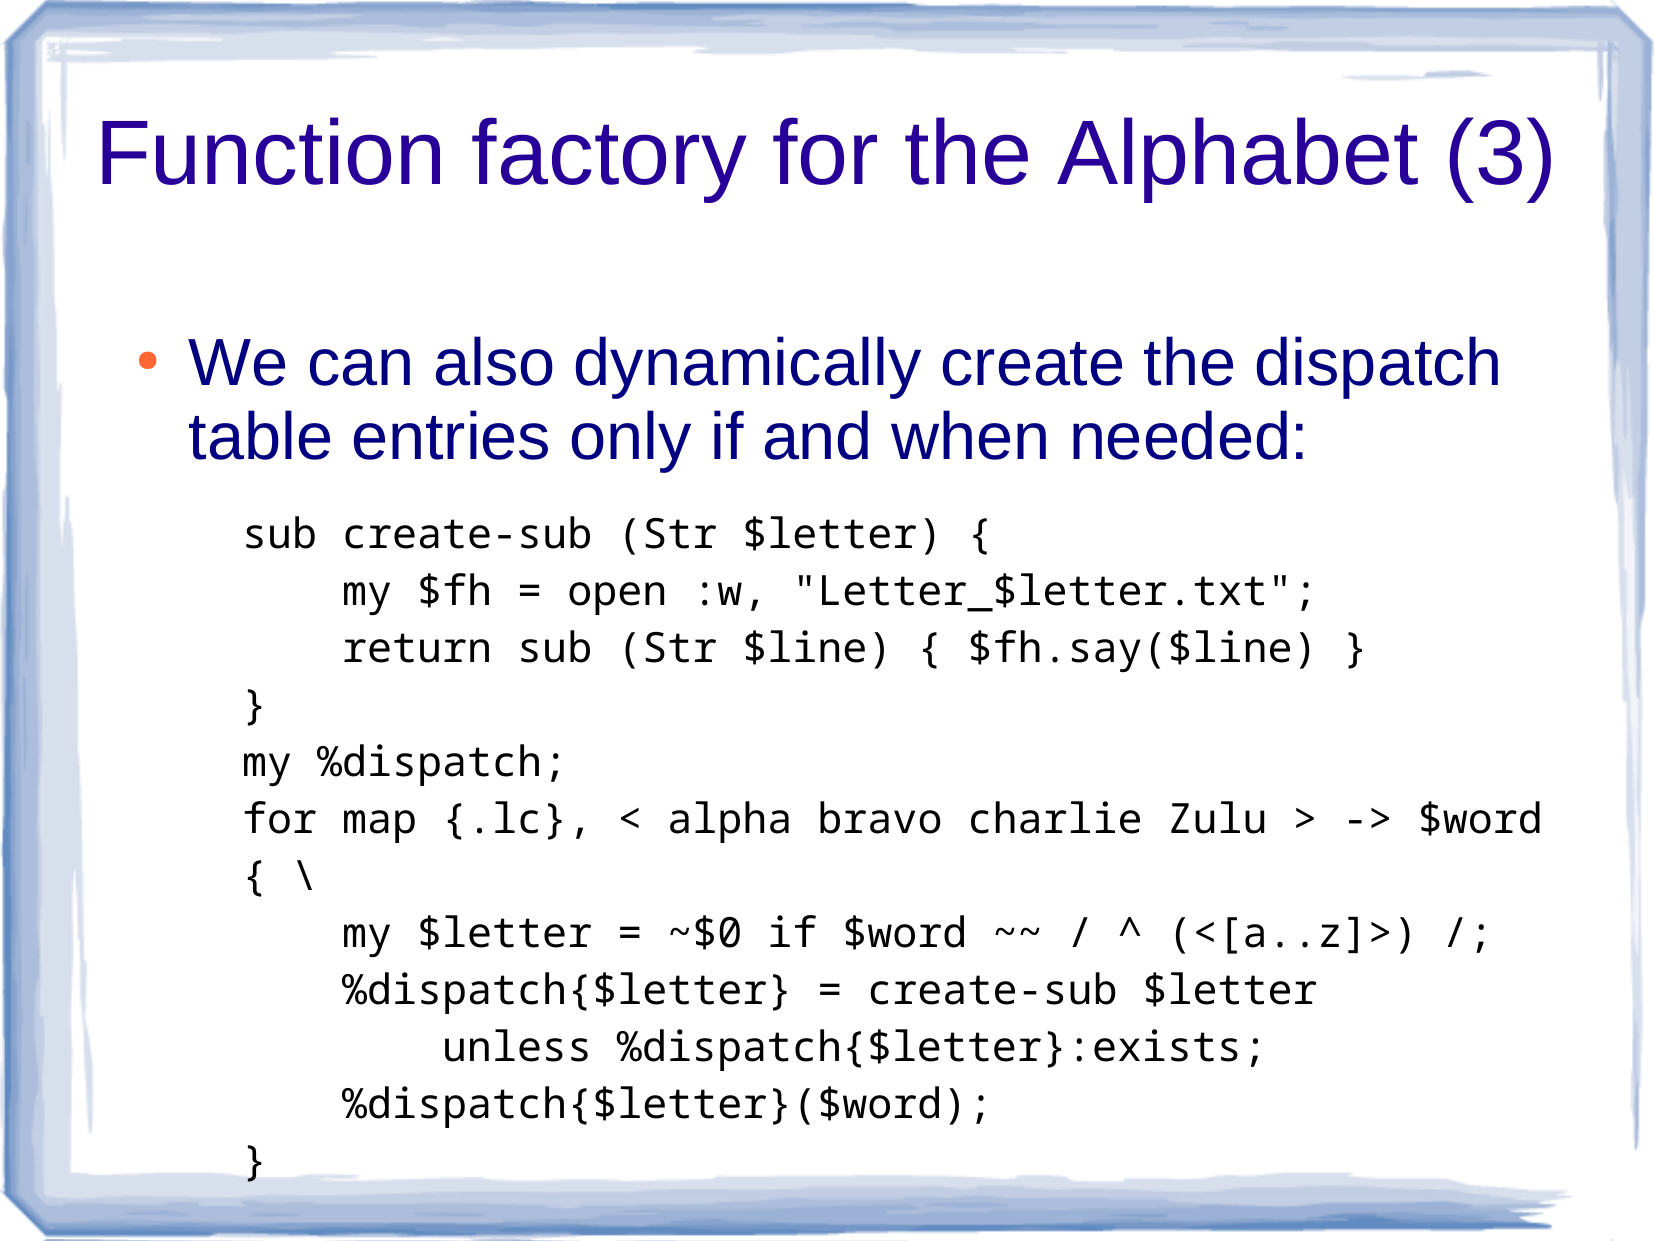

# Function factory for the Alphabet (3)
We can also dynamically create the dispatch table entries only if and when needed:
sub create-sub (Str $letter) {
 my $fh = open :w, "Letter_$letter.txt";
 return sub (Str $line) { $fh.say($line) }
}
my %dispatch;
for map {.lc}, < alpha bravo charlie Zulu > -> $word { \
 my $letter = ~$0 if $word ~~ / ^ (<[a..z]>) /;
 %dispatch{$letter} = create-sub $letter
 unless %dispatch{$letter}:exists;
 %dispatch{$letter}($word);
}